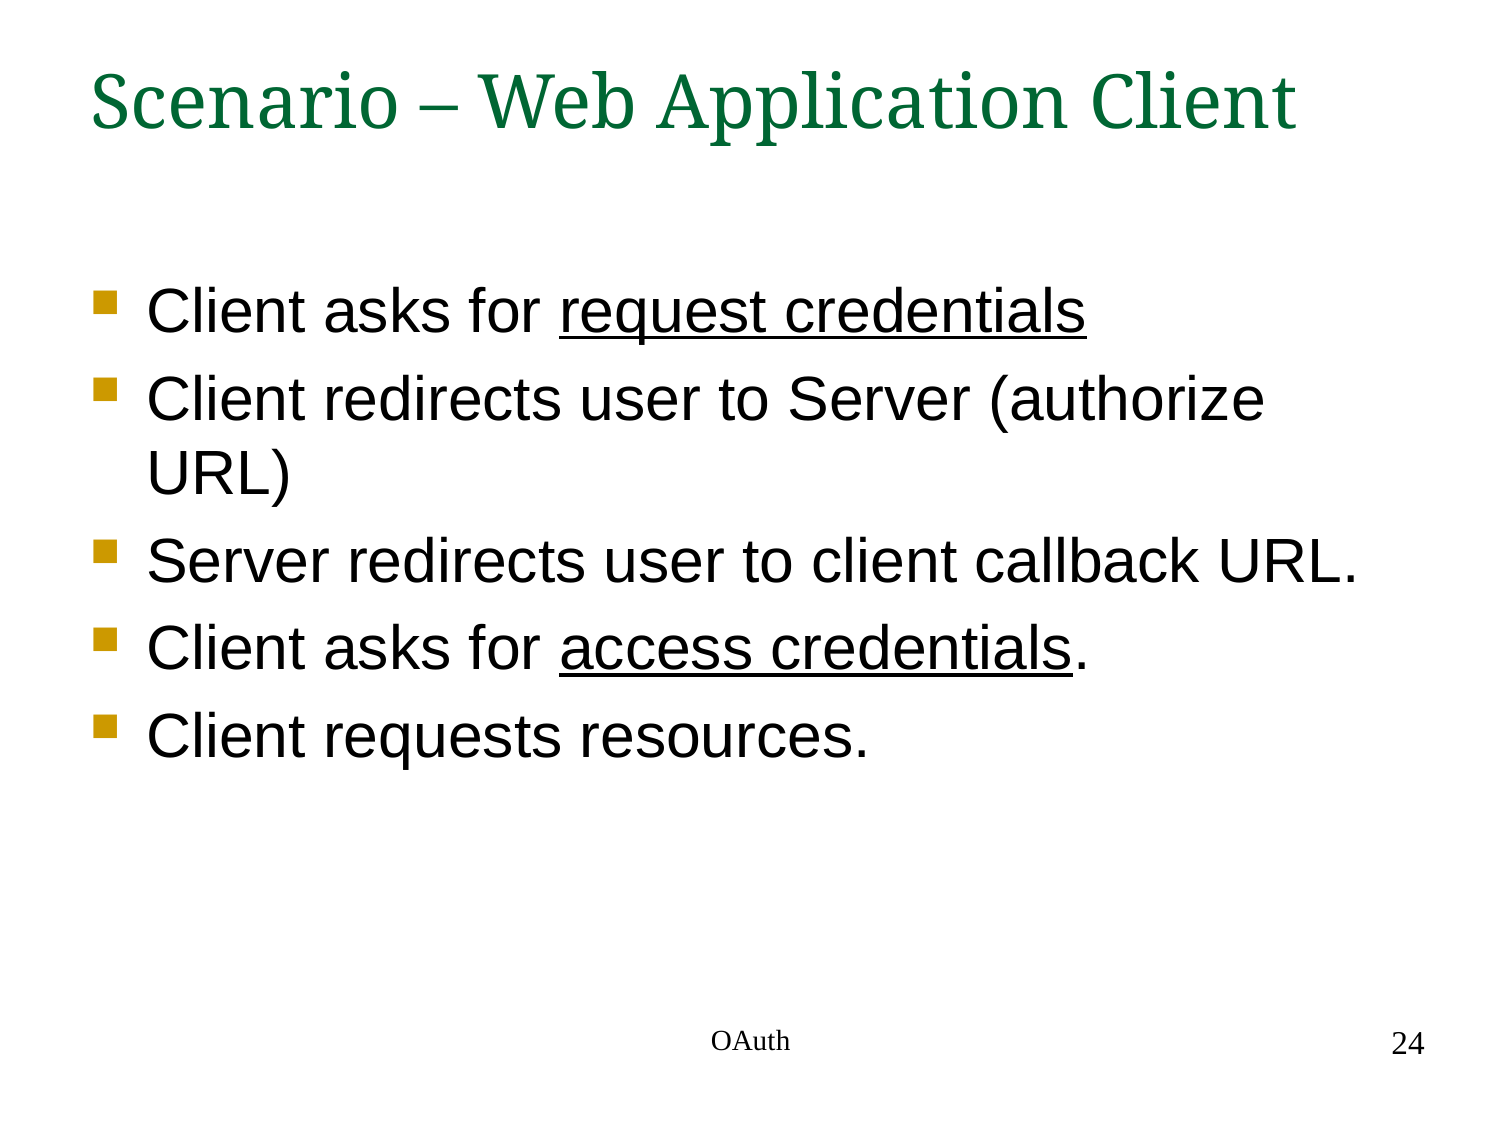

# Scenario – Web Application Client
Client asks for request credentials
Client redirects user to Server (authorize URL)
Server redirects user to client callback URL.
Client asks for access credentials.
Client requests resources.
OAuth
24